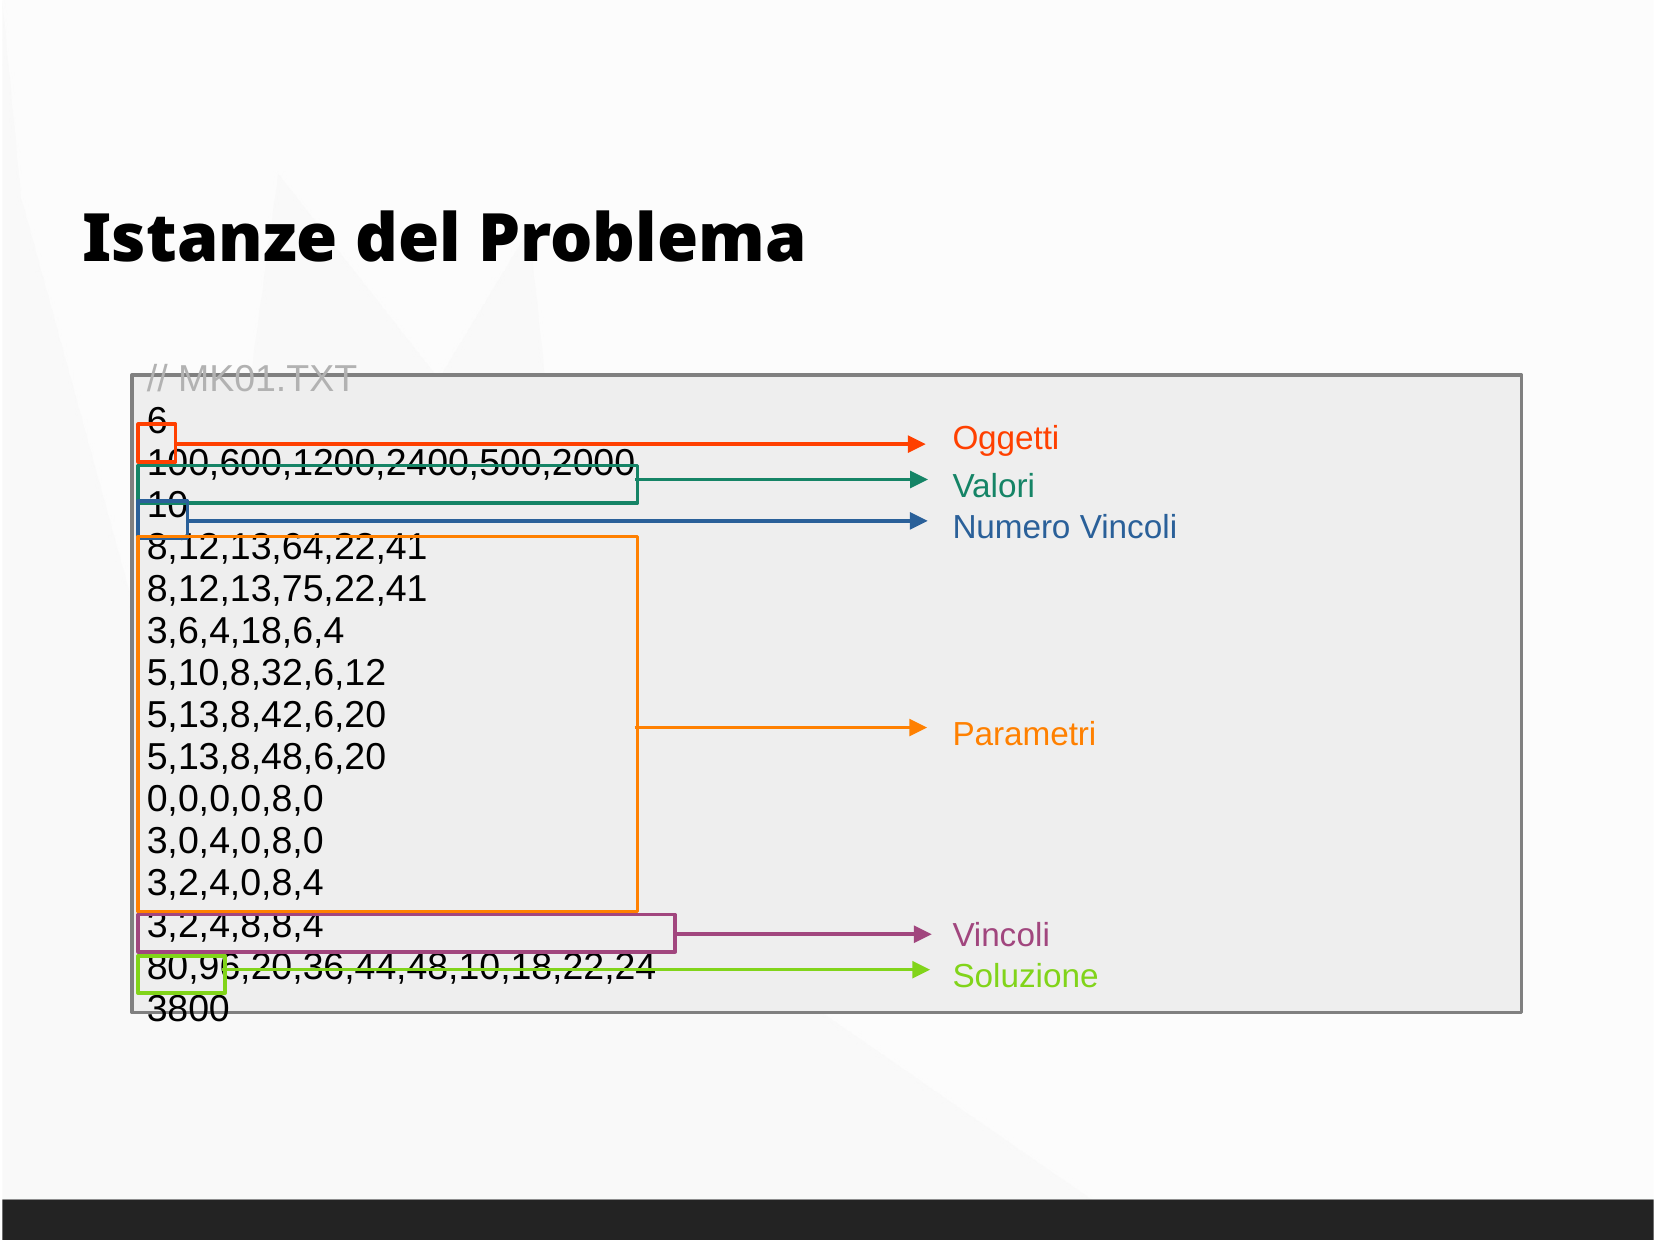

# Istanze del Problema
// MK01.TXT
6
100,600,1200,2400,500,2000
10
8,12,13,64,22,41
8,12,13,75,22,41
3,6,4,18,6,4
5,10,8,32,6,12
5,13,8,42,6,20
5,13,8,48,6,20
0,0,0,0,8,0
3,0,4,0,8,0
3,2,4,0,8,4
3,2,4,8,8,4
80,96,20,36,44,48,10,18,22,24
3800
Oggetti
Valori
Numero Vincoli
Parametri
Vincoli
Soluzione